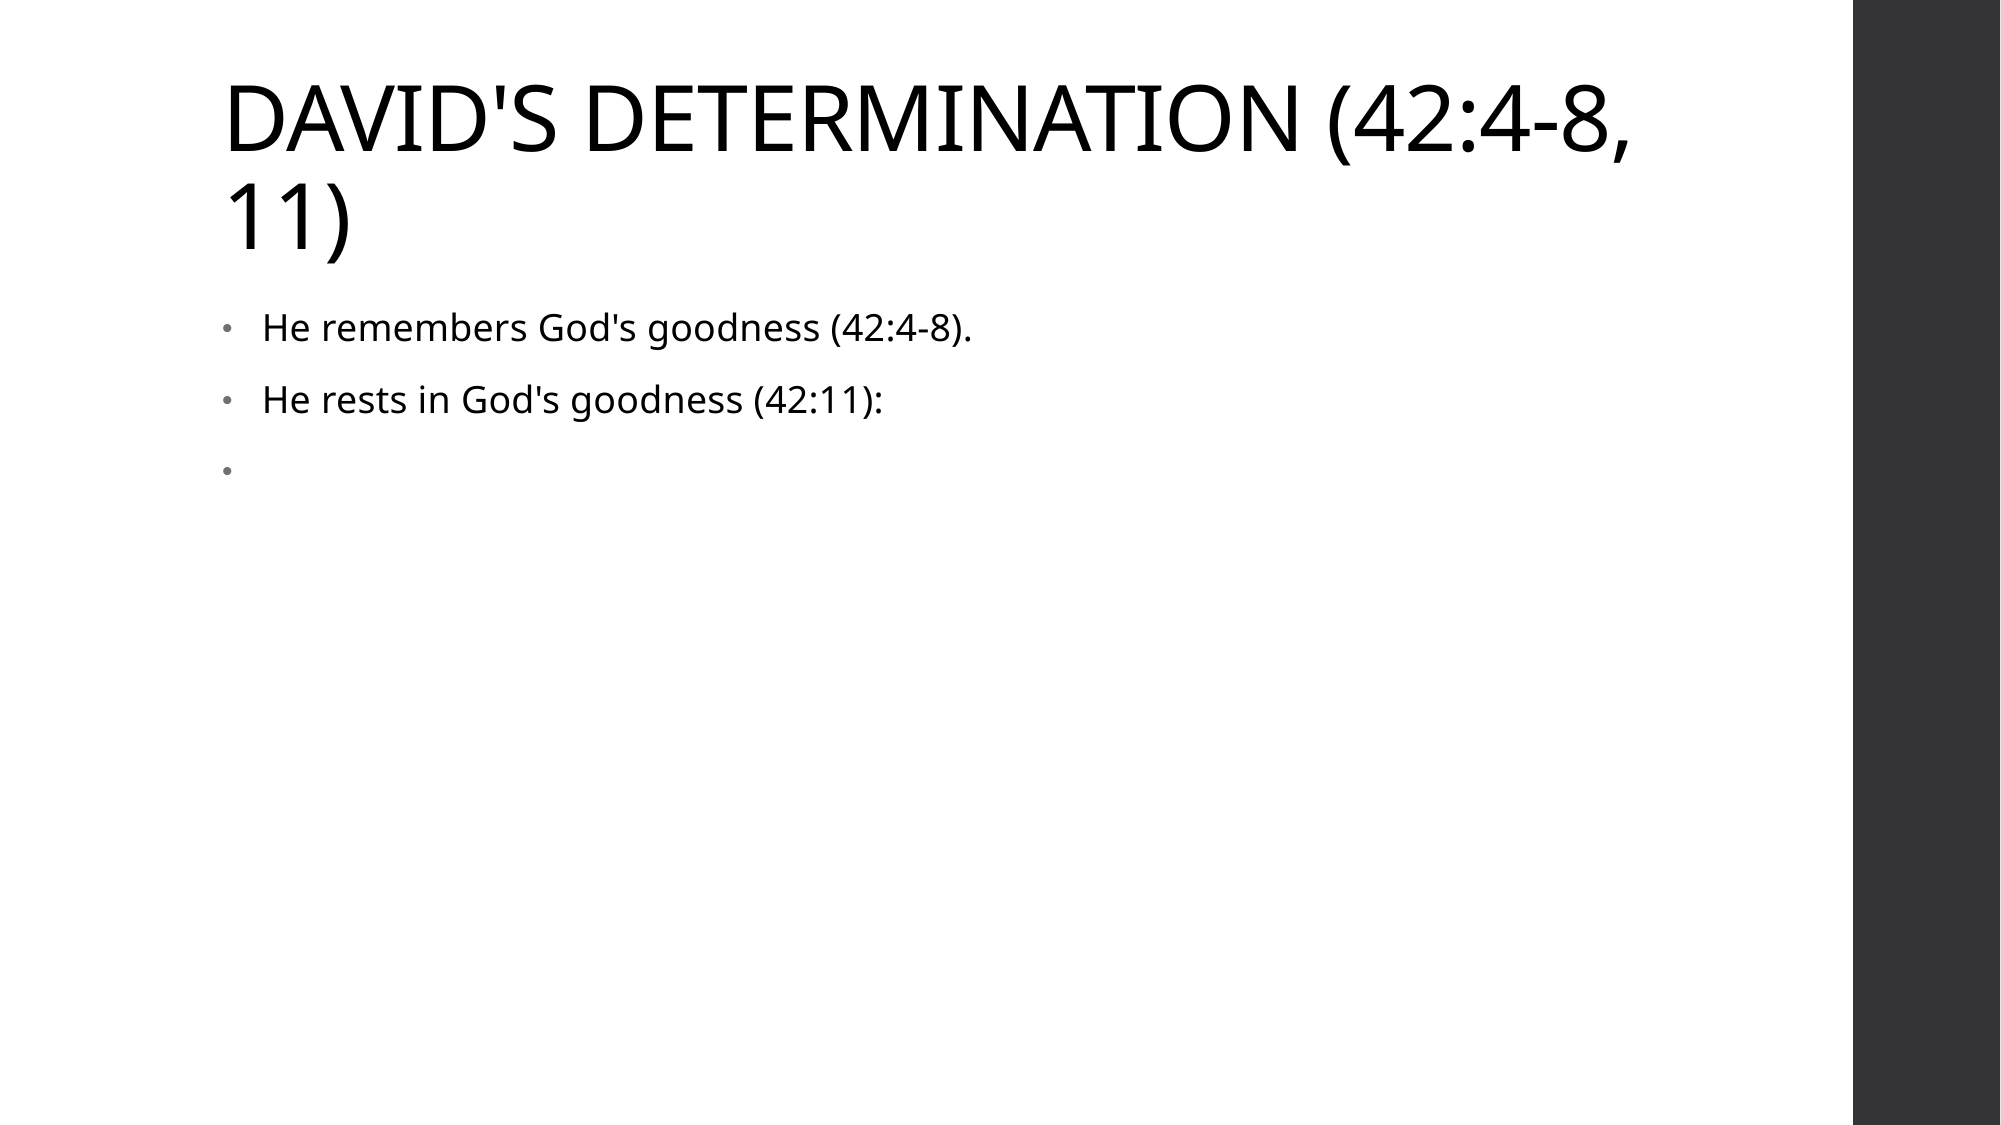

# DAVID'S DETERMINATION (42:4-8, 11)
 He remembers God's goodness (42:4-8).
 He rests in God's goodness (42:11):